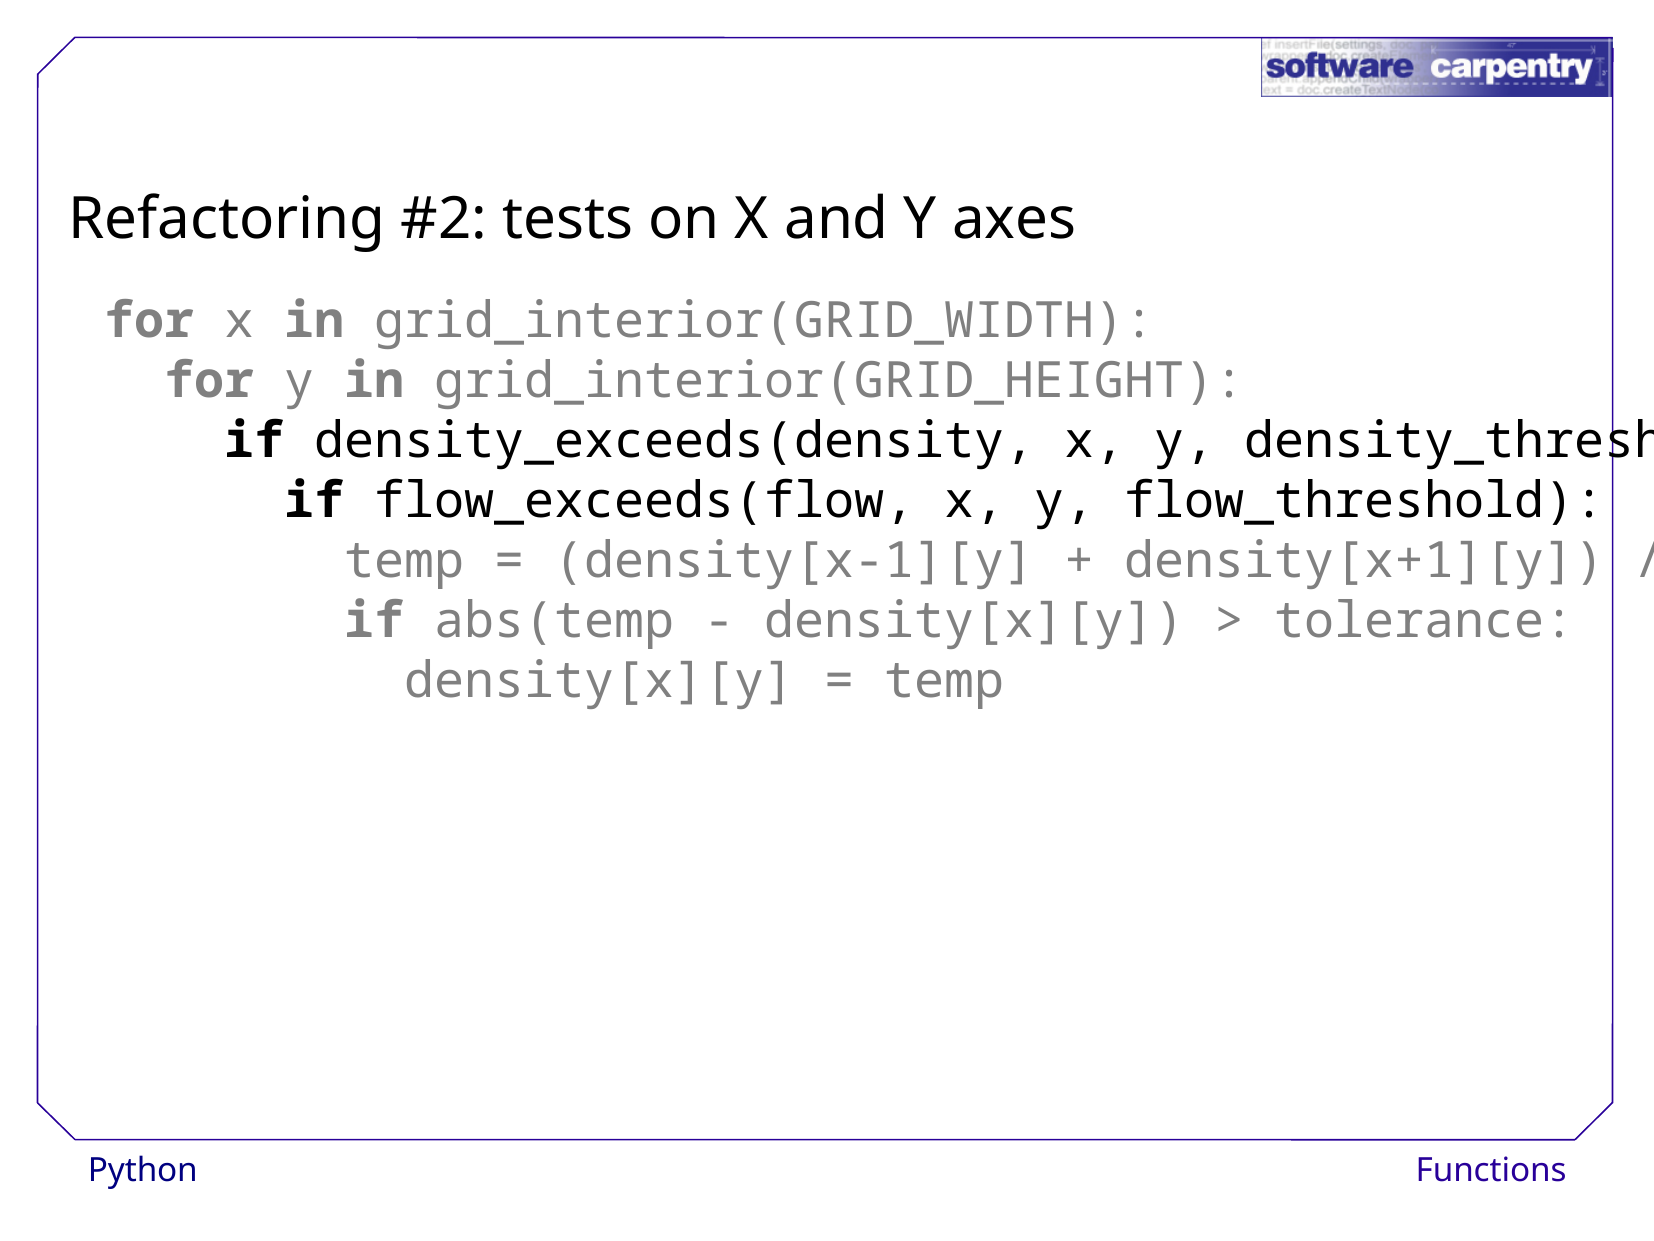

Refactoring #2: tests on X and Y axes
for x in grid_interior(GRID_WIDTH):
 for y in grid_interior(GRID_HEIGHT):
 if density_exceeds(density, x, y, density_threshold):
 if flow_exceeds(flow, x, y, flow_threshold):
 temp = (density[x-1][y] + density[x+1][y]) / 2
 if abs(temp - density[x][y]) > tolerance:
 density[x][y] = temp